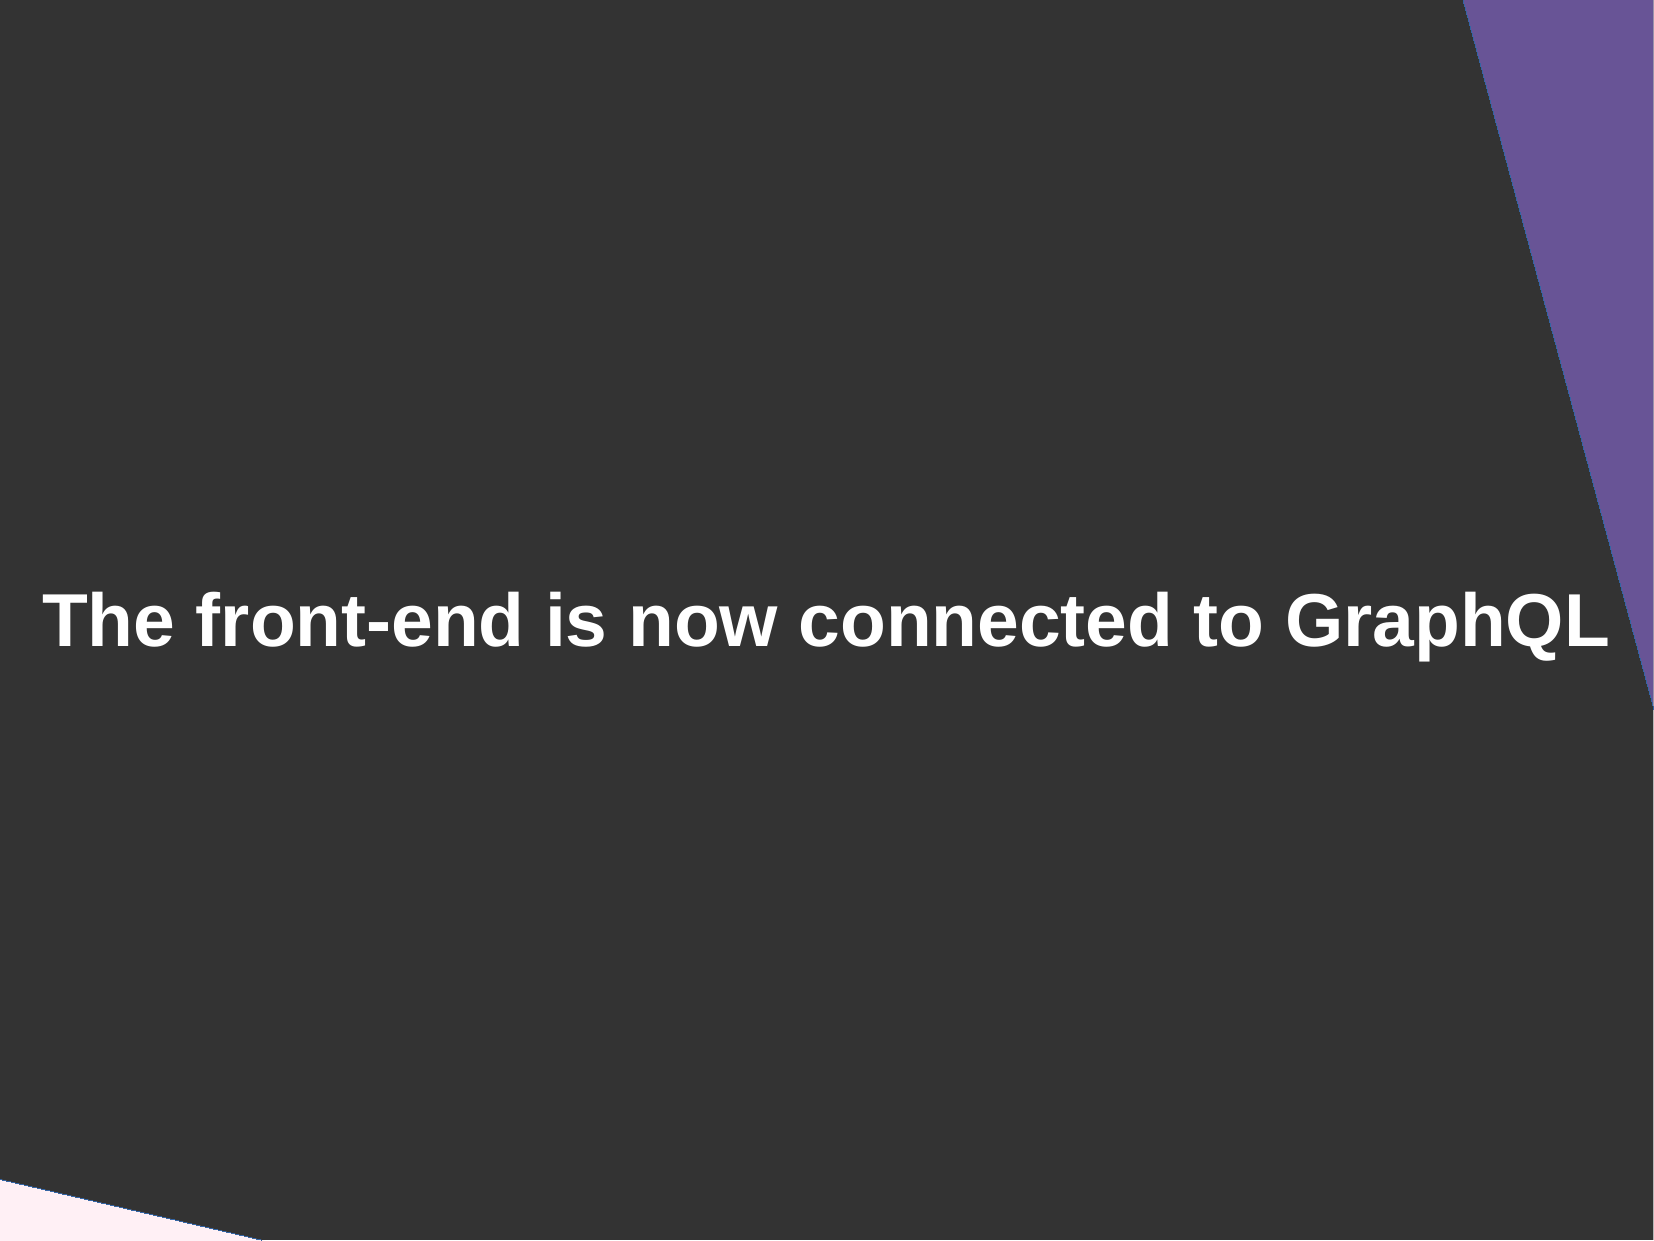

# The front-end is now connected to GraphQL